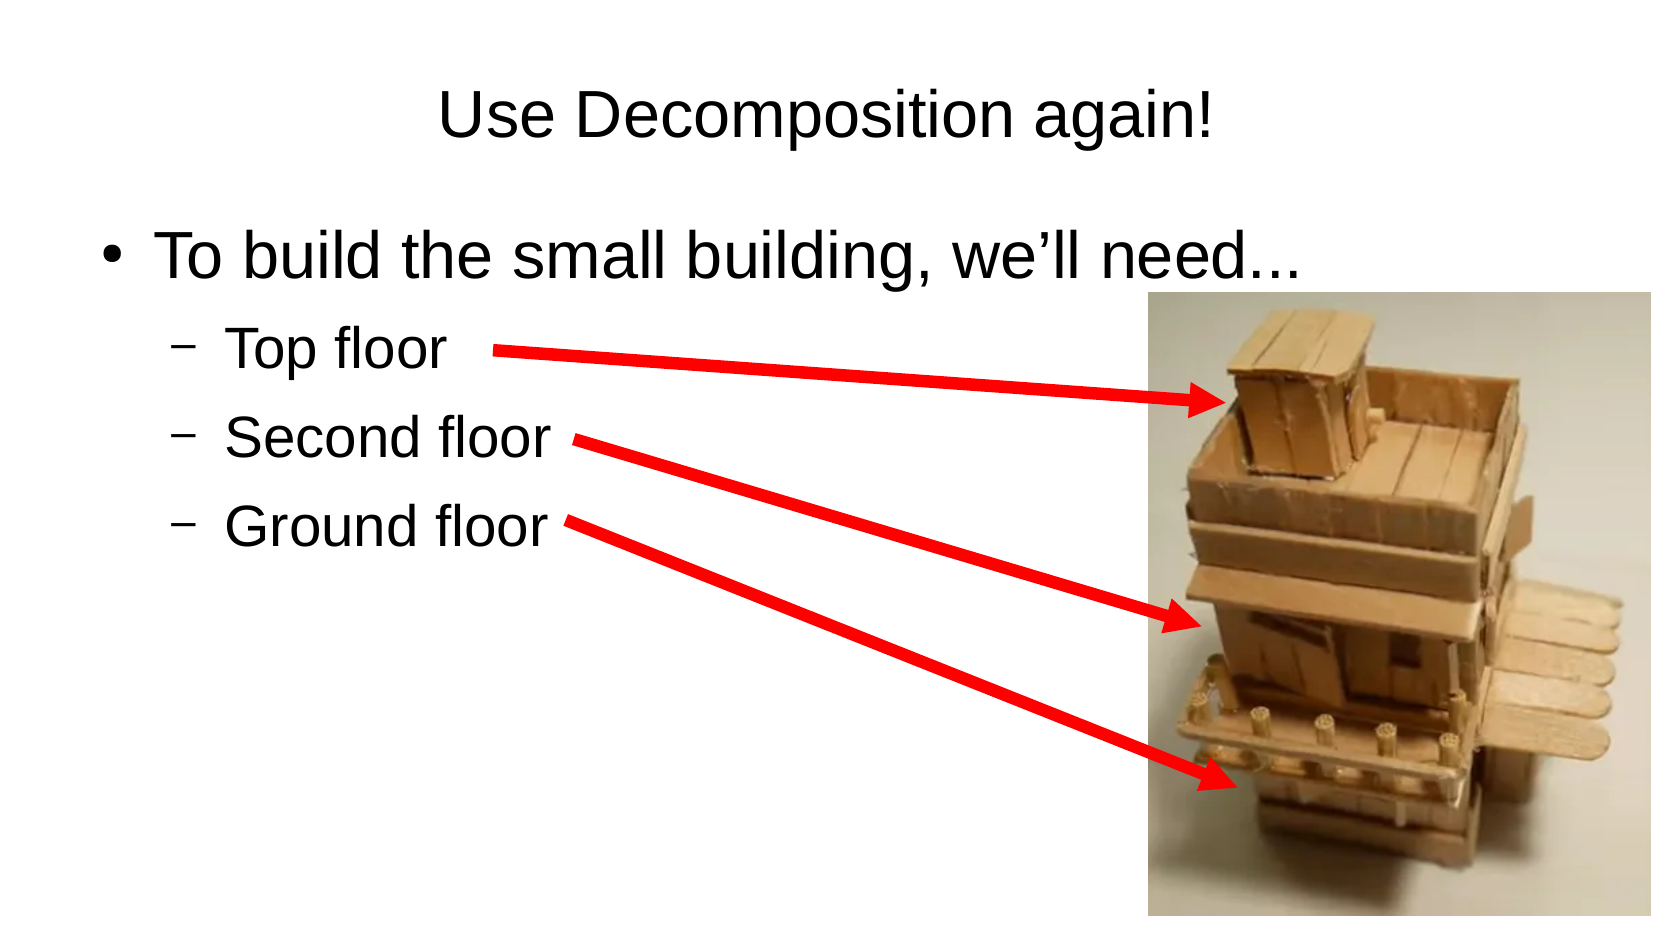

# Use Decomposition again!
To build the small building, we’ll need...
Top floor
Second floor
Ground floor